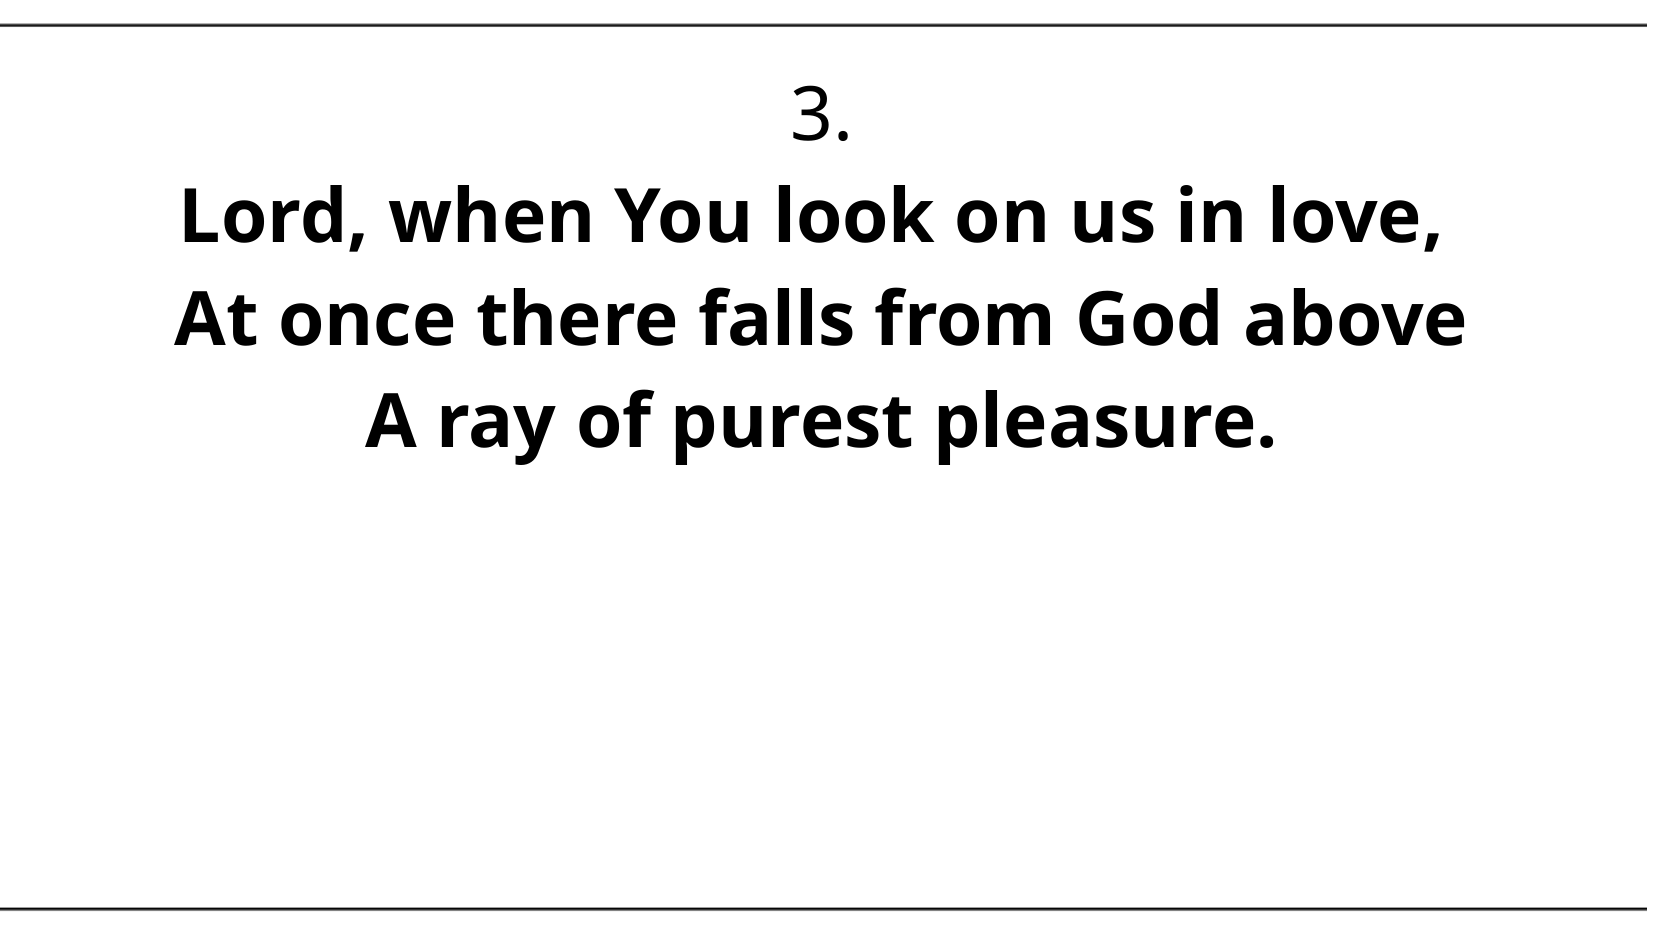

3.
Lord, when You look on us in love,
At once there falls from God above
A ray of purest pleasure.